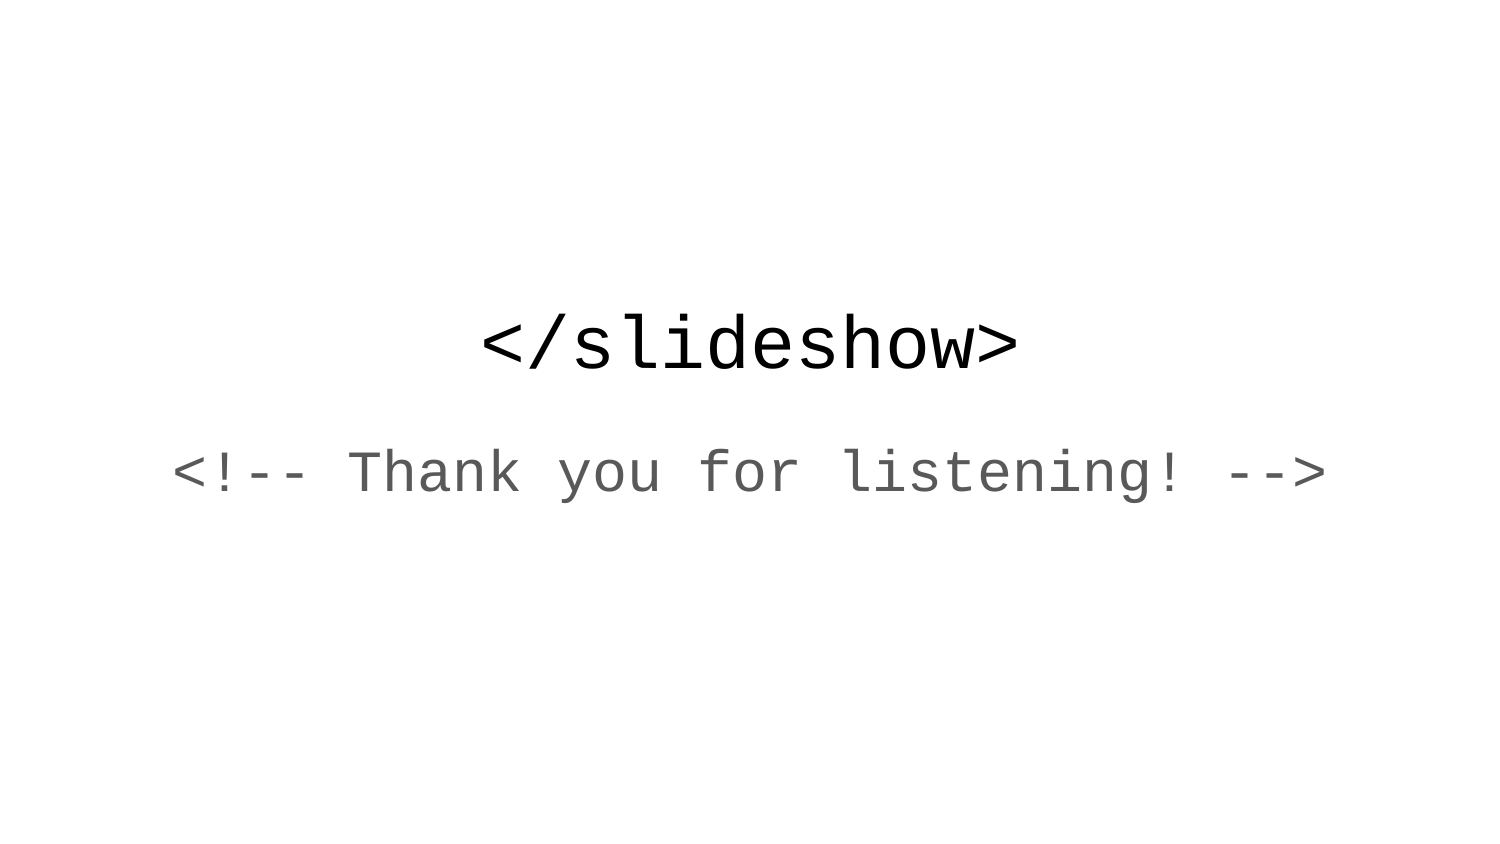

# </slideshow>
<!-- Thank you for listening! -->